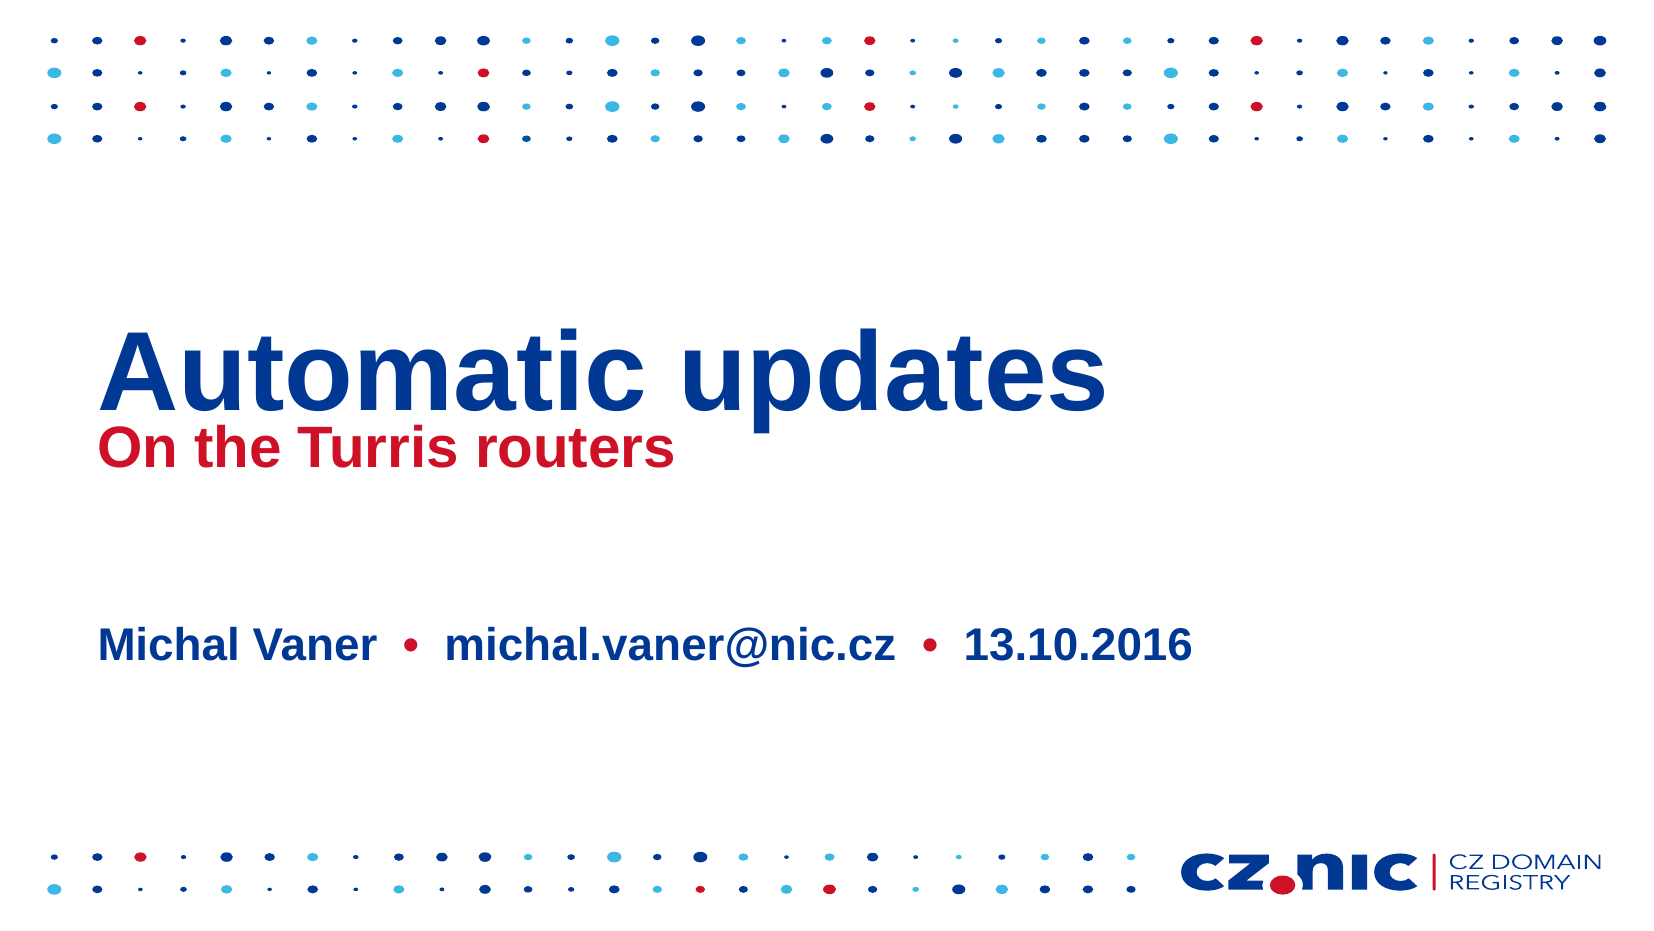

Automatic updates
On the Turris routers
Michal Vaner • michal.vaner@nic.cz • 13.10.2016